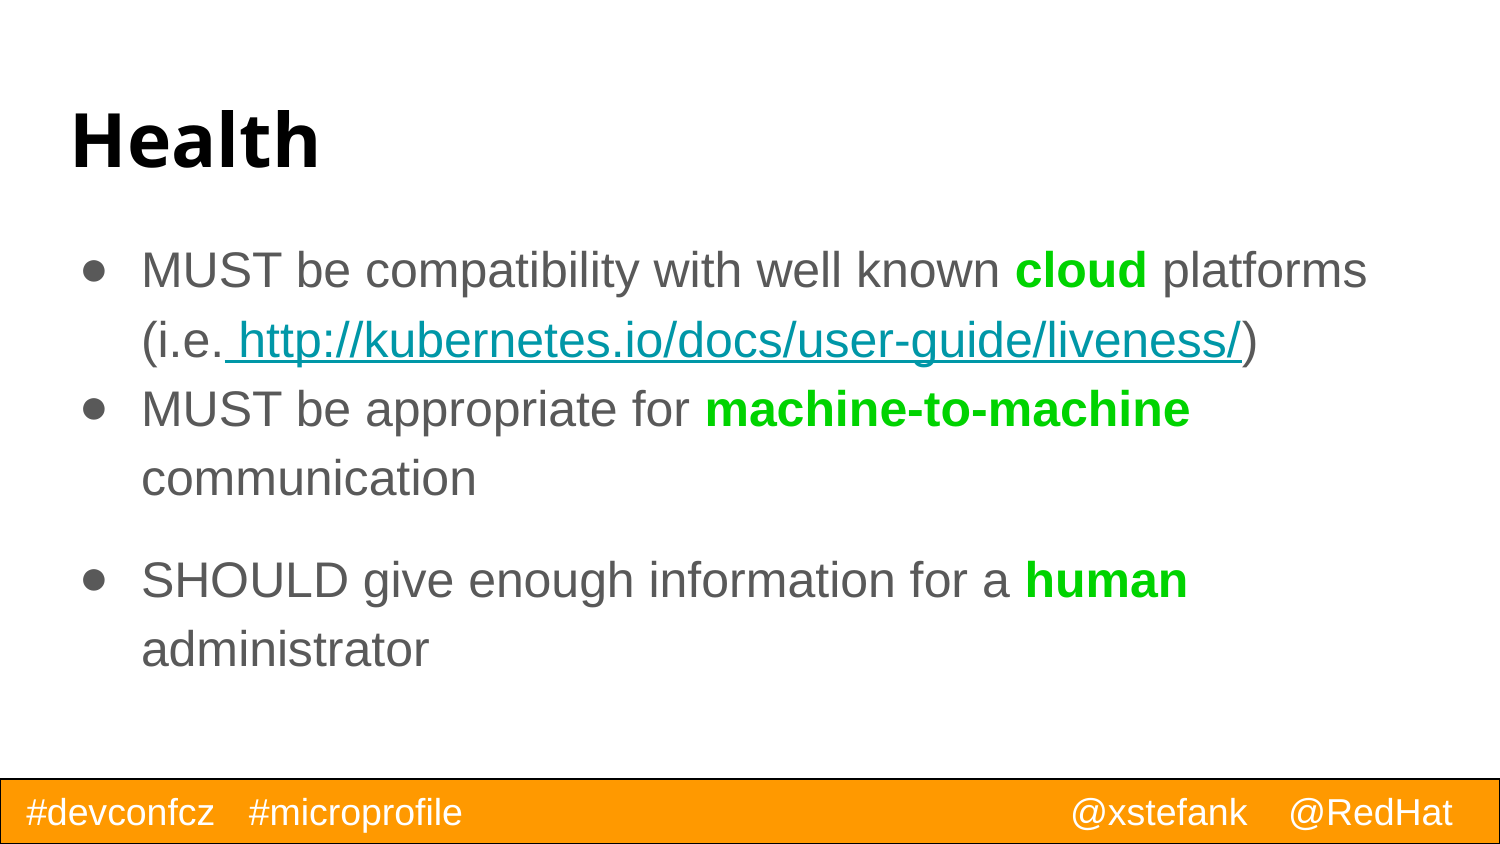

# Health
MUST be compatibility with well known cloud platforms (i.e. http://kubernetes.io/docs/user-guide/liveness/)
MUST be appropriate for machine-to-machine communication
SHOULD give enough information for a human administrator